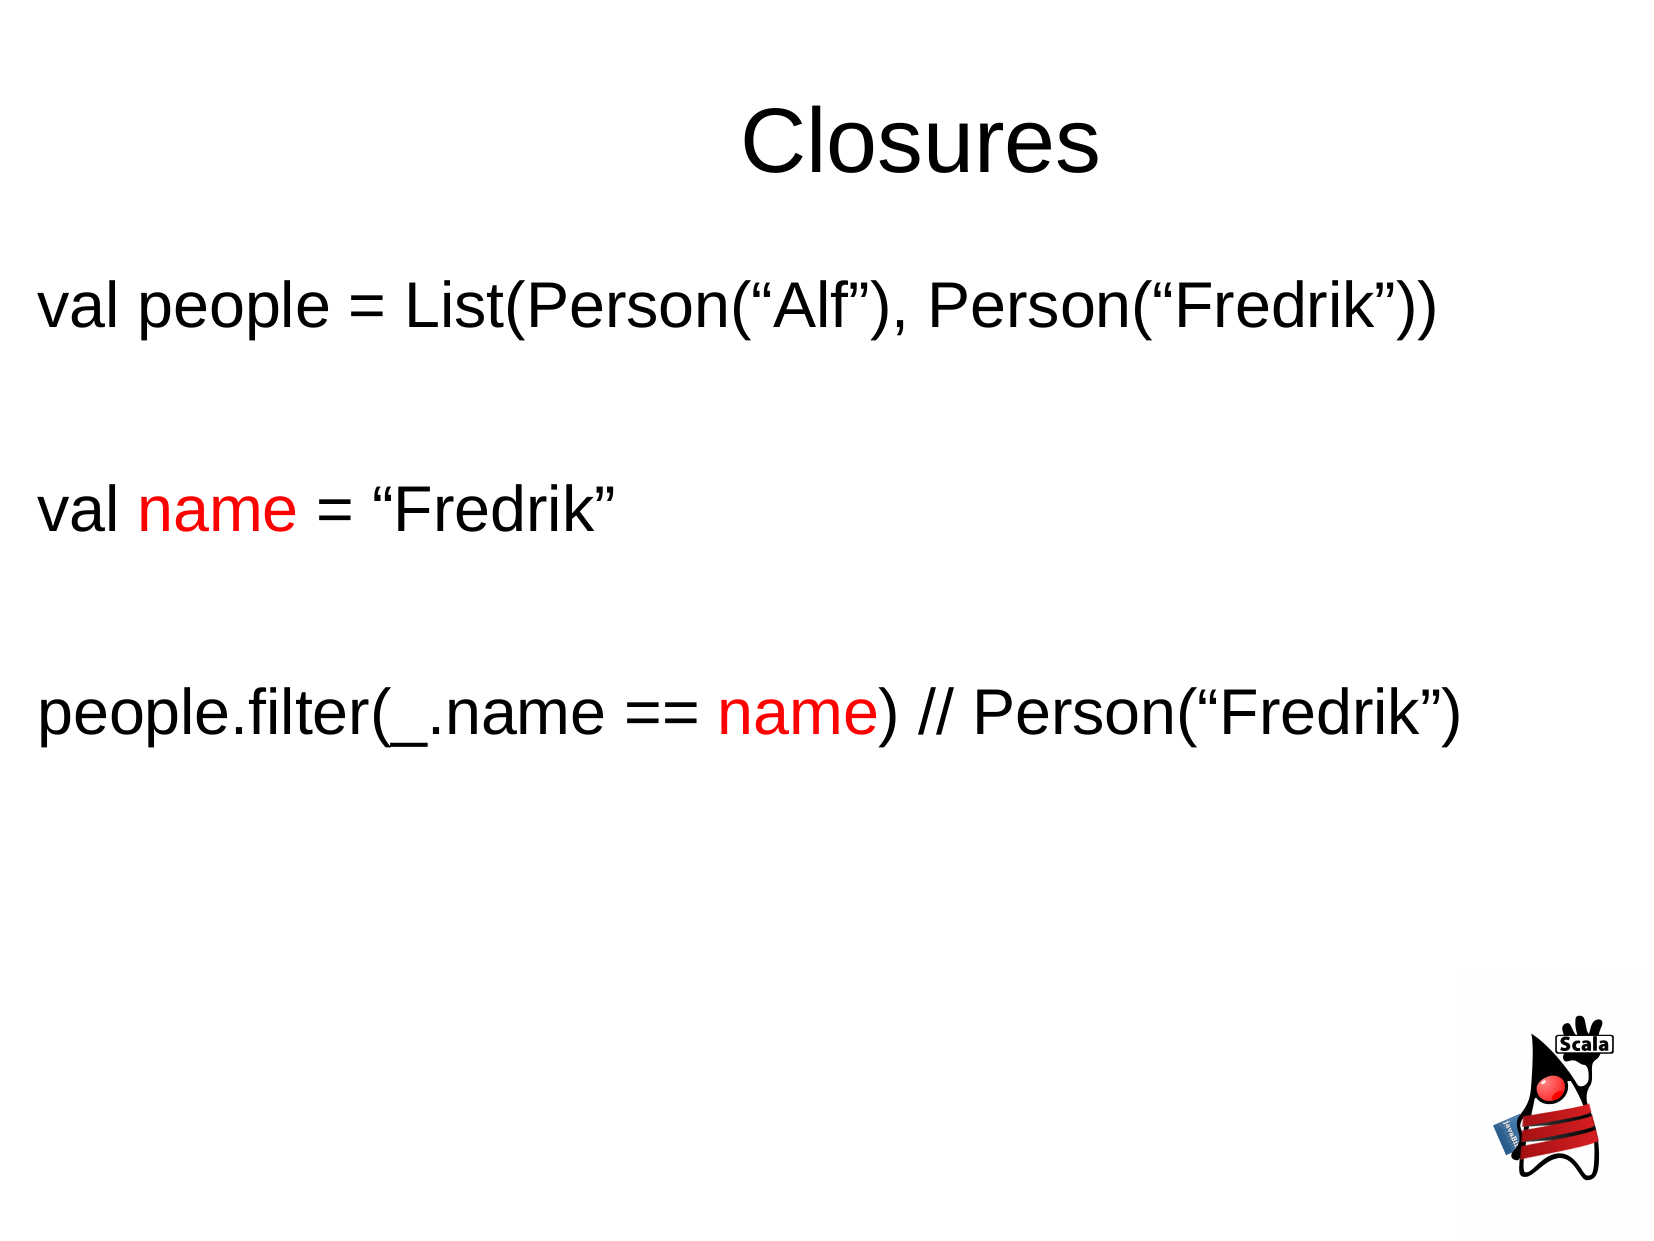

# Closures
val people = List(Person(“Alf”), Person(“Fredrik”))
val name = “Fredrik”
people.filter(_.name == name) // Person(“Fredrik”)